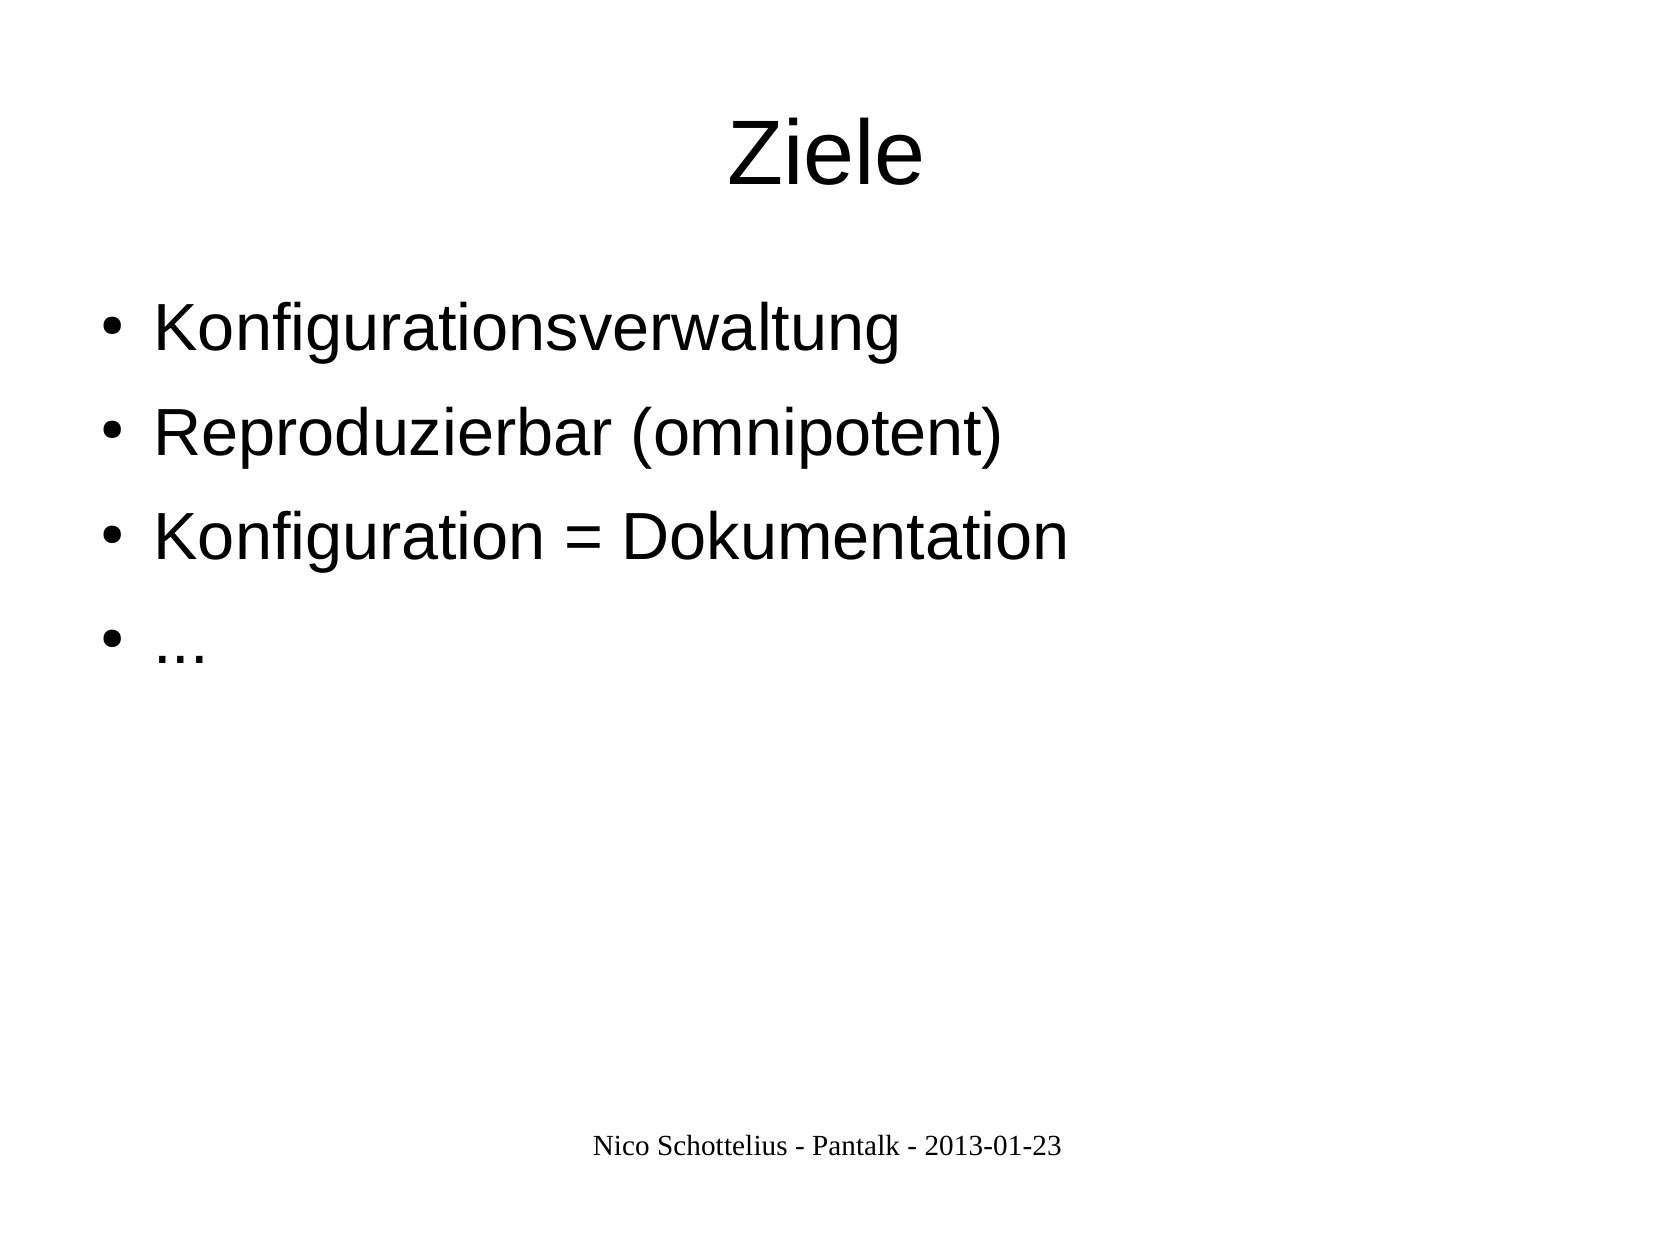

# Ziele
Konfigurationsverwaltung
Reproduzierbar (omnipotent)
Konfiguration = Dokumentation
...
Nico Schottelius - Pantalk - 2013-01-23